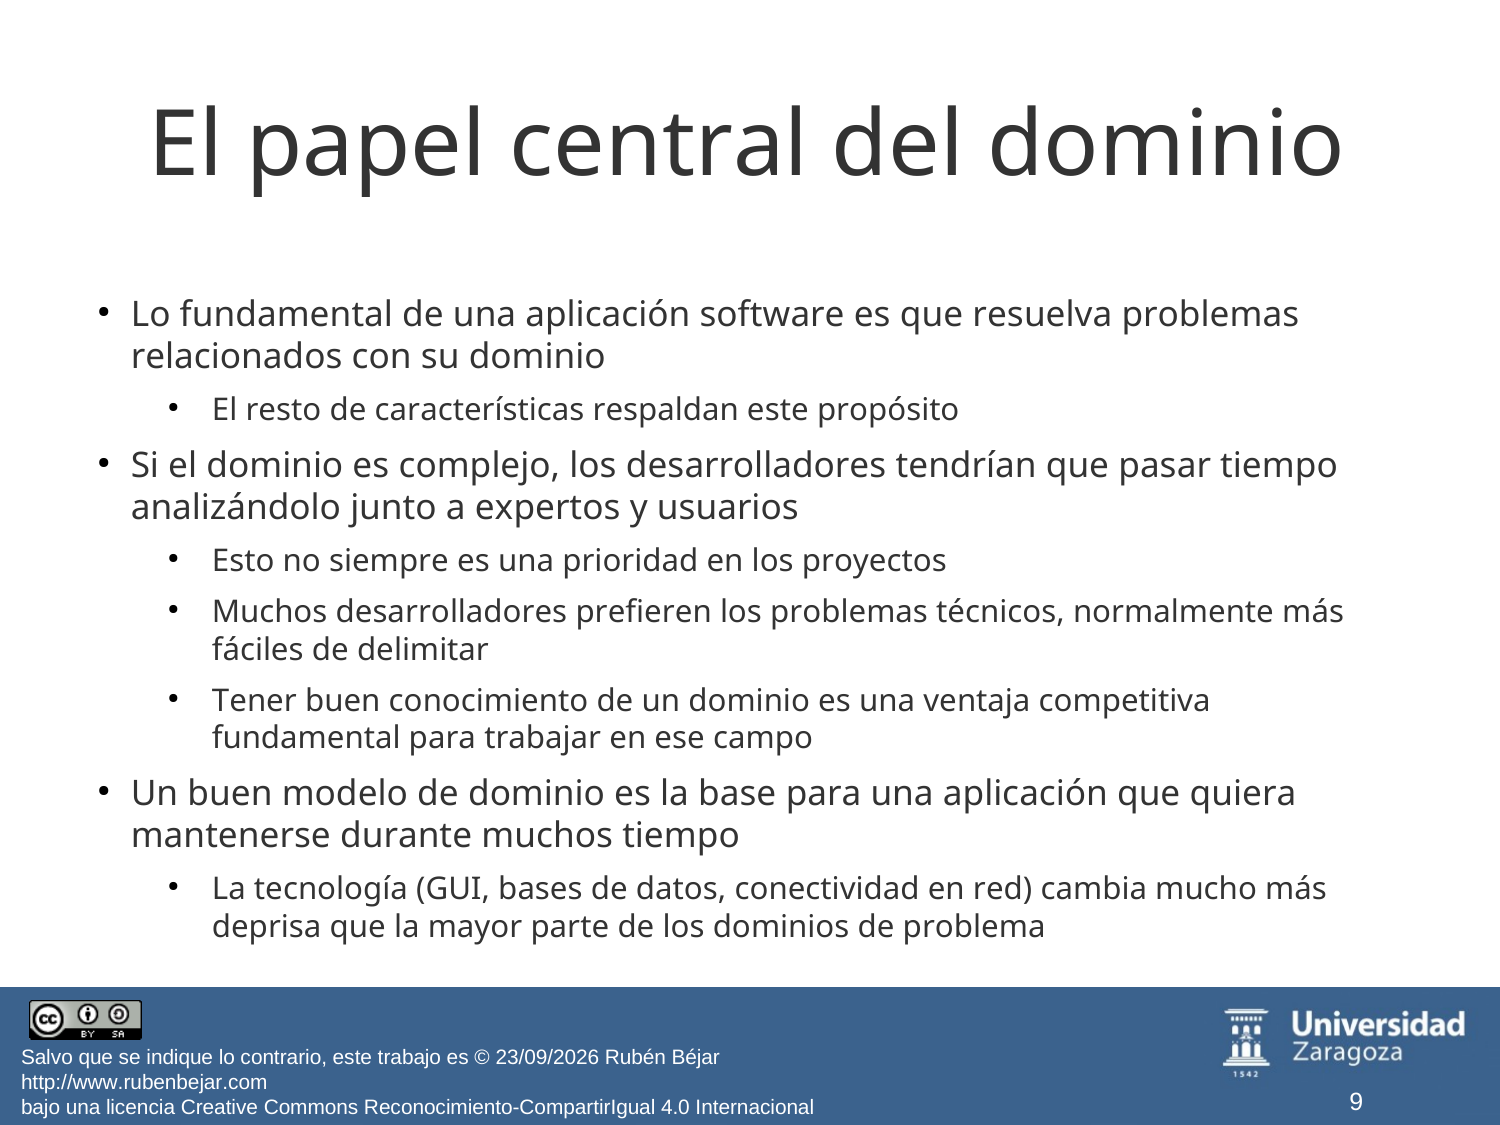

# El papel central del dominio
Lo fundamental de una aplicación software es que resuelva problemas relacionados con su dominio
El resto de características respaldan este propósito
Si el dominio es complejo, los desarrolladores tendrían que pasar tiempo analizándolo junto a expertos y usuarios
Esto no siempre es una prioridad en los proyectos
Muchos desarrolladores prefieren los problemas técnicos, normalmente más fáciles de delimitar
Tener buen conocimiento de un dominio es una ventaja competitiva fundamental para trabajar en ese campo
Un buen modelo de dominio es la base para una aplicación que quiera mantenerse durante muchos tiempo
La tecnología (GUI, bases de datos, conectividad en red) cambia mucho más deprisa que la mayor parte de los dominios de problema